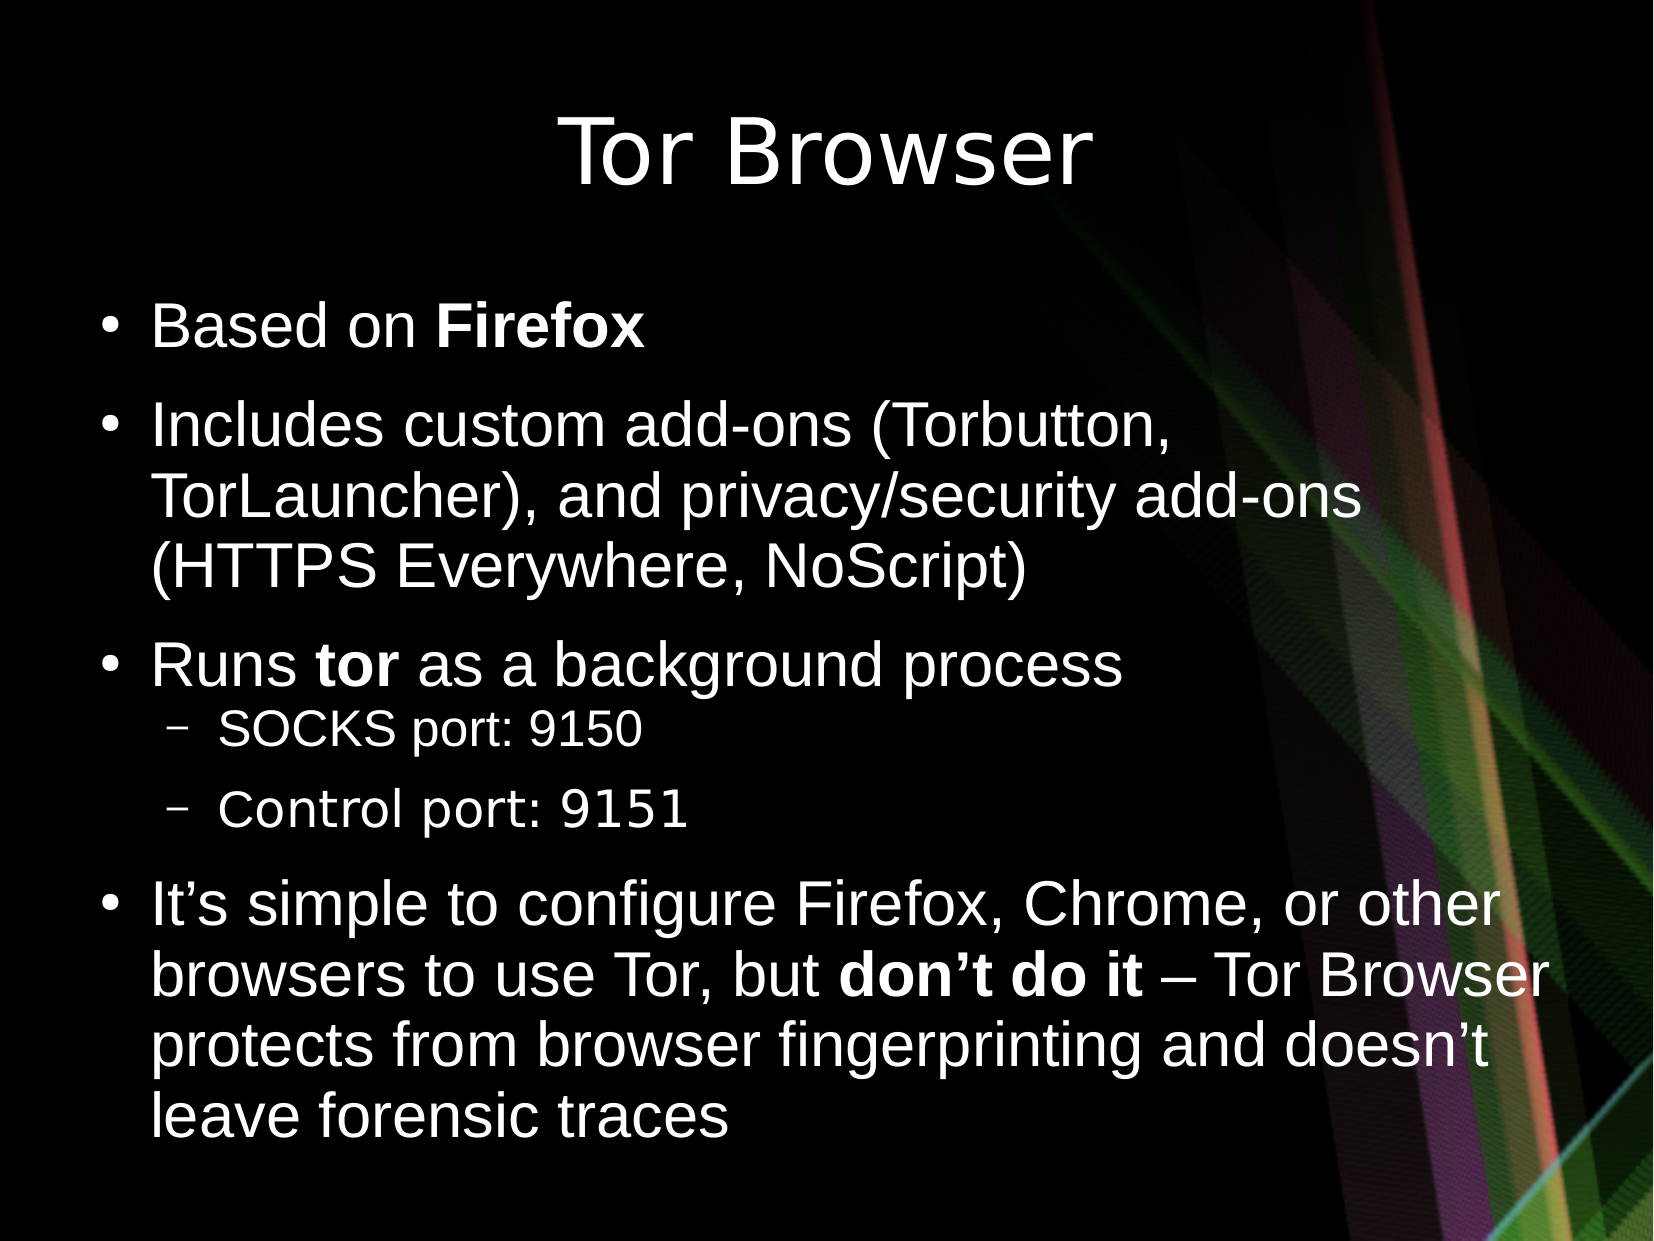

# Tor Browser
Based on Firefox
Includes custom add-ons (Torbutton, TorLauncher), and privacy/security add-ons (HTTPS Everywhere, NoScript)
Runs tor as a background process
SOCKS port: 9150
Control port: 9151
It’s simple to configure Firefox, Chrome, or other browsers to use Tor, but don’t do it – Tor Browser protects from browser fingerprinting and doesn’t leave forensic traces